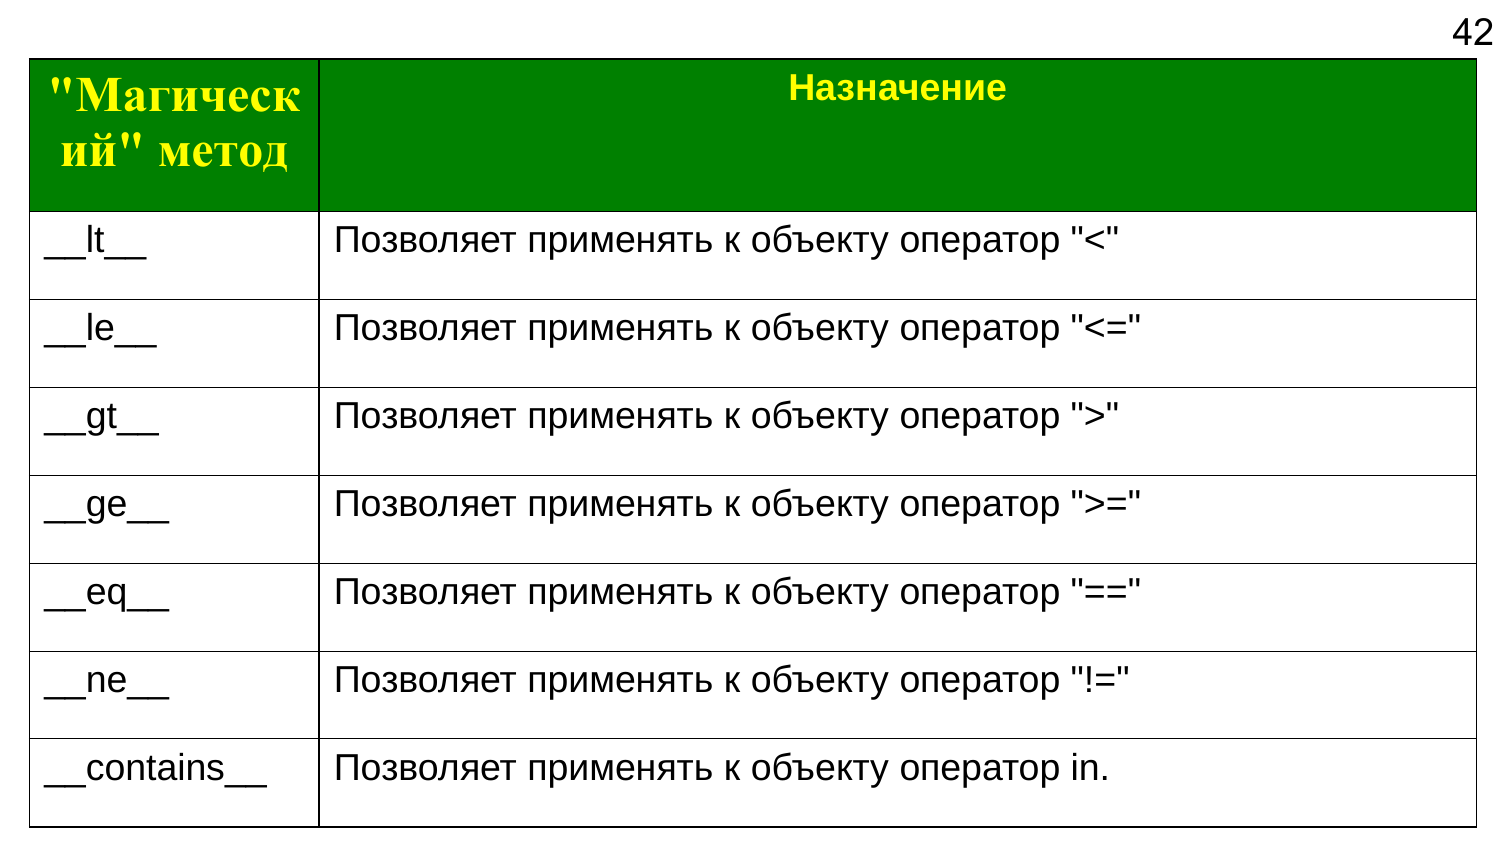

| "Магический" метод | Назначение |
| --- | --- |
| \_\_lt\_\_ | Позволяет применять к объекту оператор "<" |
| \_\_le\_\_ | Позволяет применять к объекту оператор "<=" |
| \_\_gt\_\_ | Позволяет применять к объекту оператор ">" |
| \_\_ge\_\_ | Позволяет применять к объекту оператор ">=" |
| \_\_eq\_\_ | Позволяет применять к объекту оператор "==" |
| \_\_ne\_\_ | Позволяет применять к объекту оператор "!=" |
| \_\_contains\_\_ | Позволяет применять к объекту оператор in. |